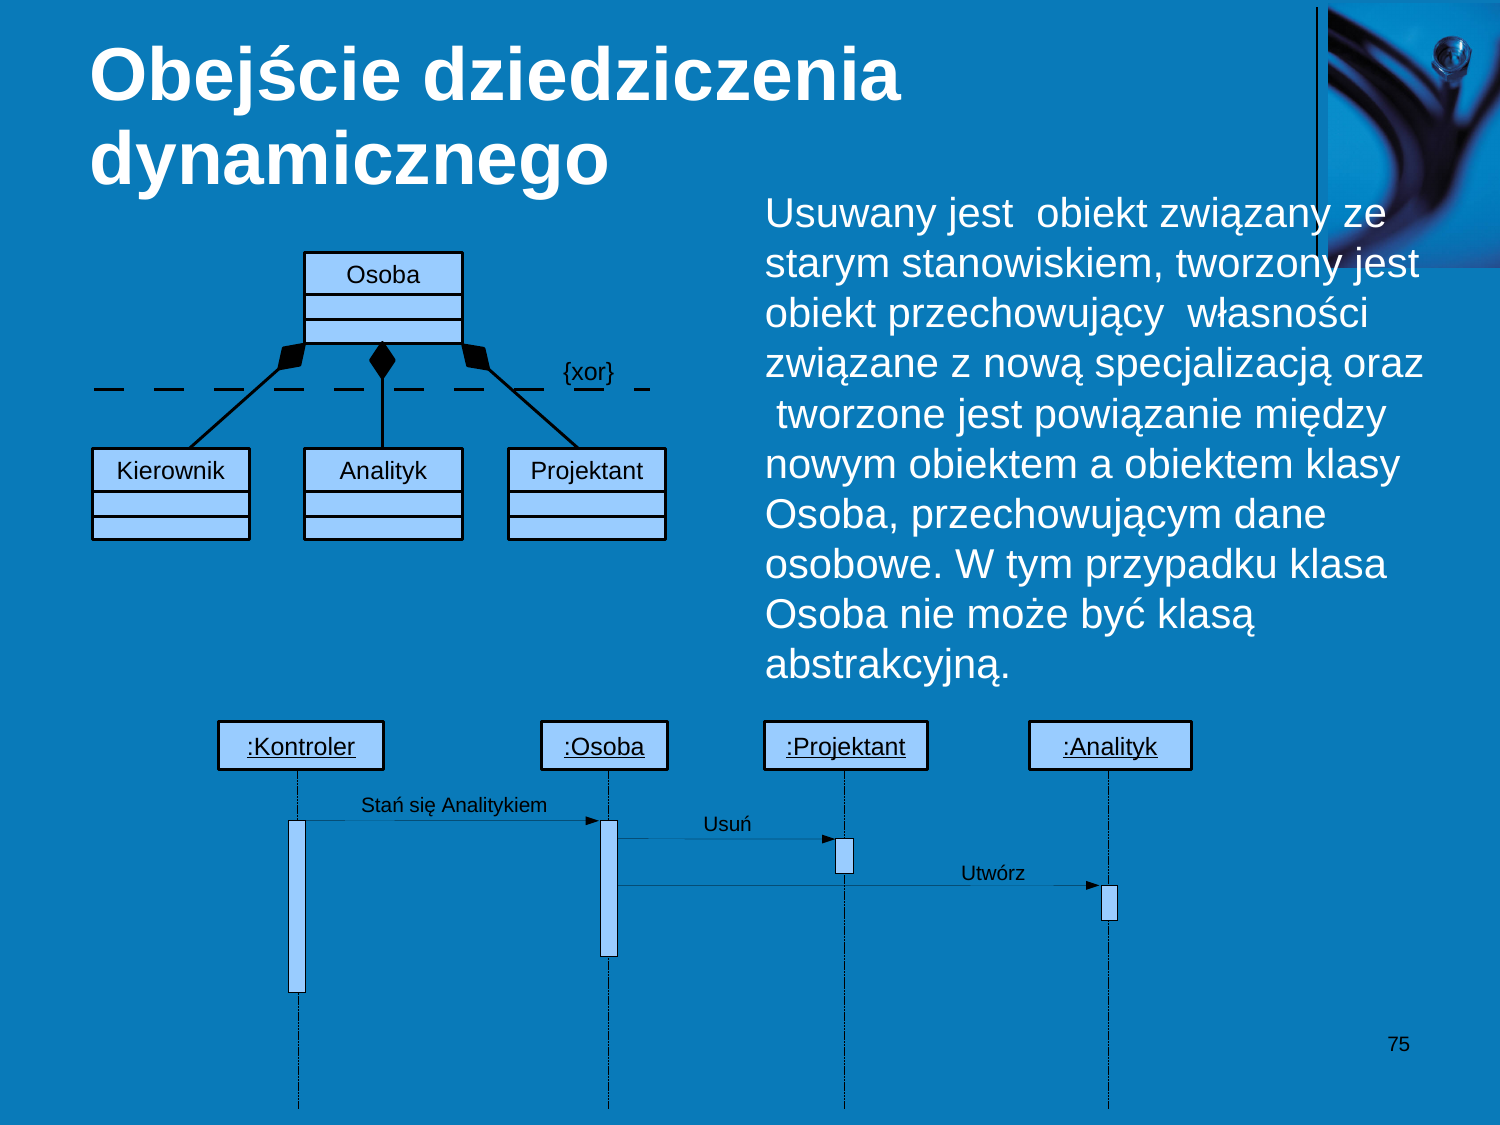

# Obejście dziedziczenia dynamicznego
Usuwany jest obiekt związany ze starym stanowiskiem, tworzony jest obiekt przechowujący własności związane z nową specjalizacją oraz tworzone jest powiązanie między nowym obiektem a obiektem klasy Osoba, przechowującym dane osobowe. W tym przypadku klasa Osoba nie może być klasą abstrakcyjną.
Osoba
{xor}
Kierownik
Analityk
Projektant
:Kontroler
:Osoba
:Projektant
:Analityk
Stań się Analitykiem
Usuń
Utwórz
75